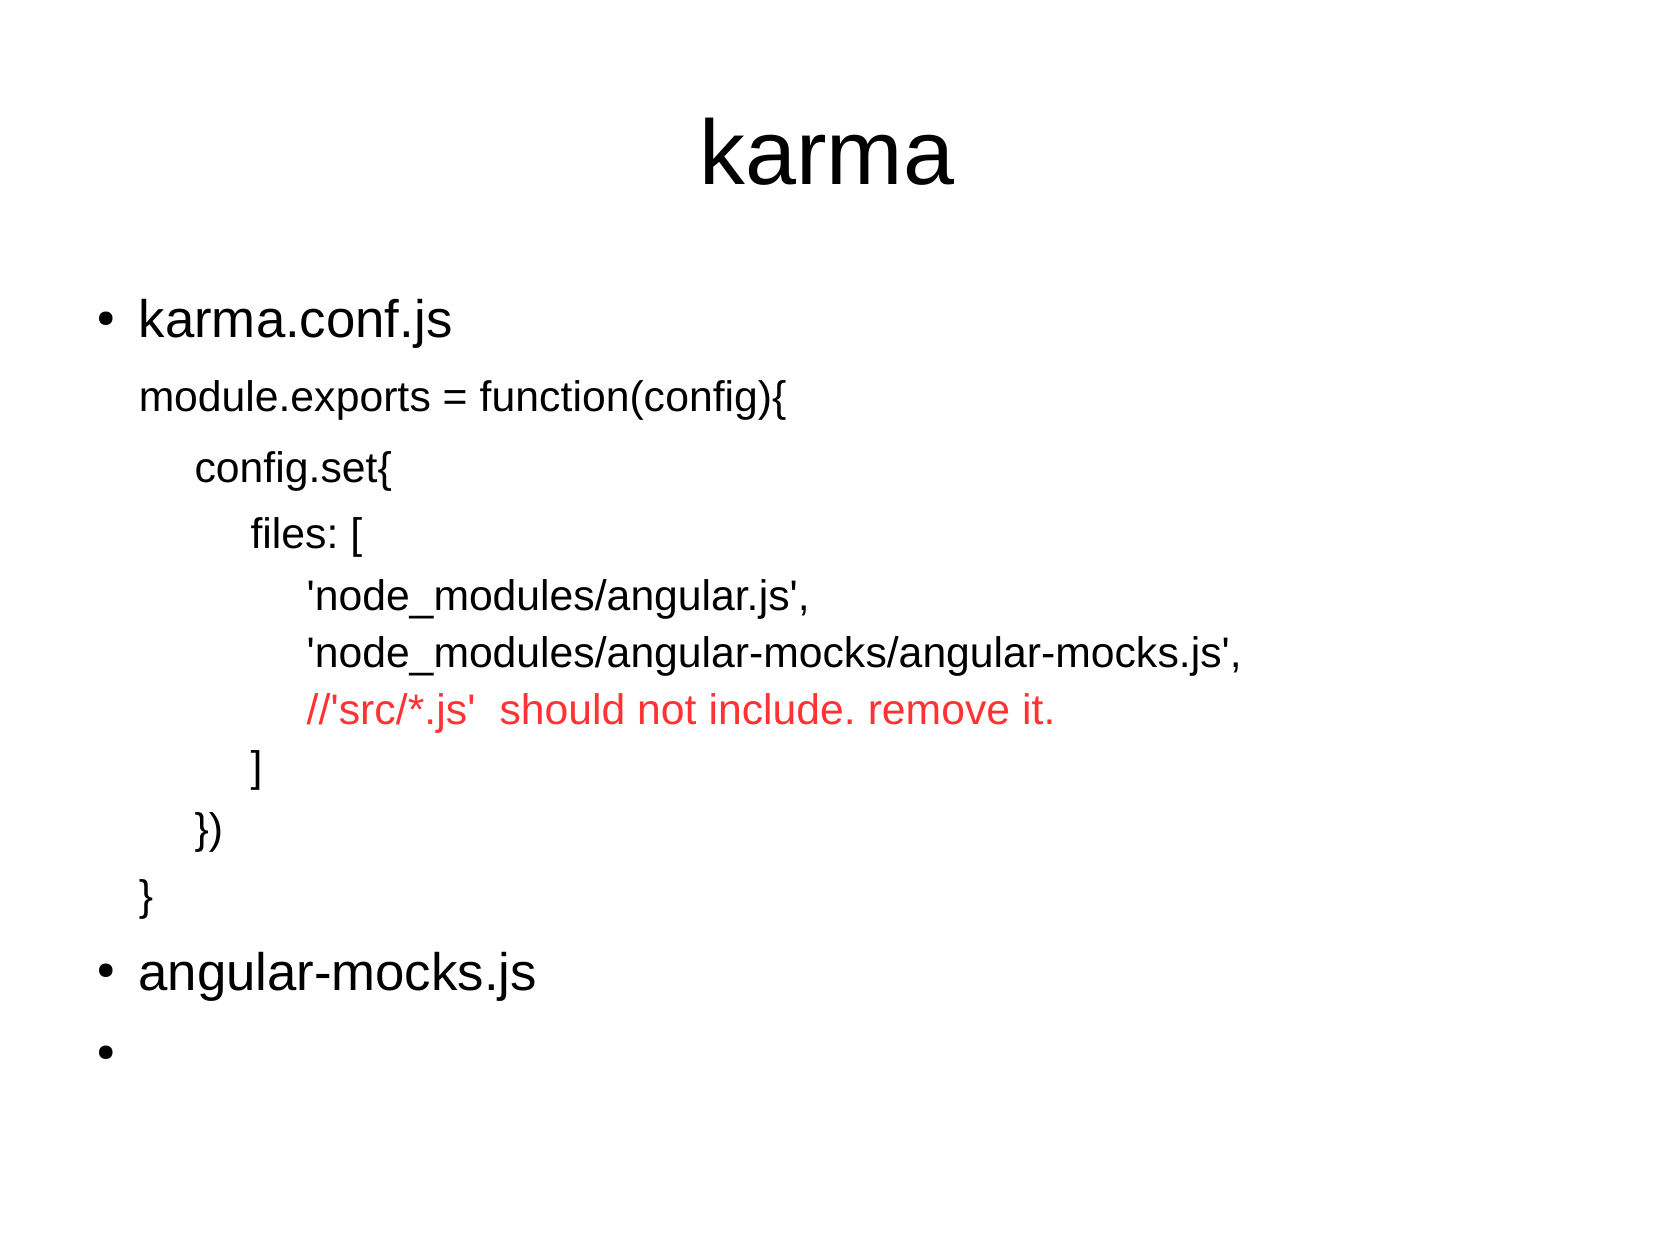

# karma
karma.conf.js
module.exports = function(config){
config.set{
files: [
'node_modules/angular.js',
'node_modules/angular-mocks/angular-mocks.js',
//'src/*.js' should not include. remove it.
]
})
}
angular-mocks.js